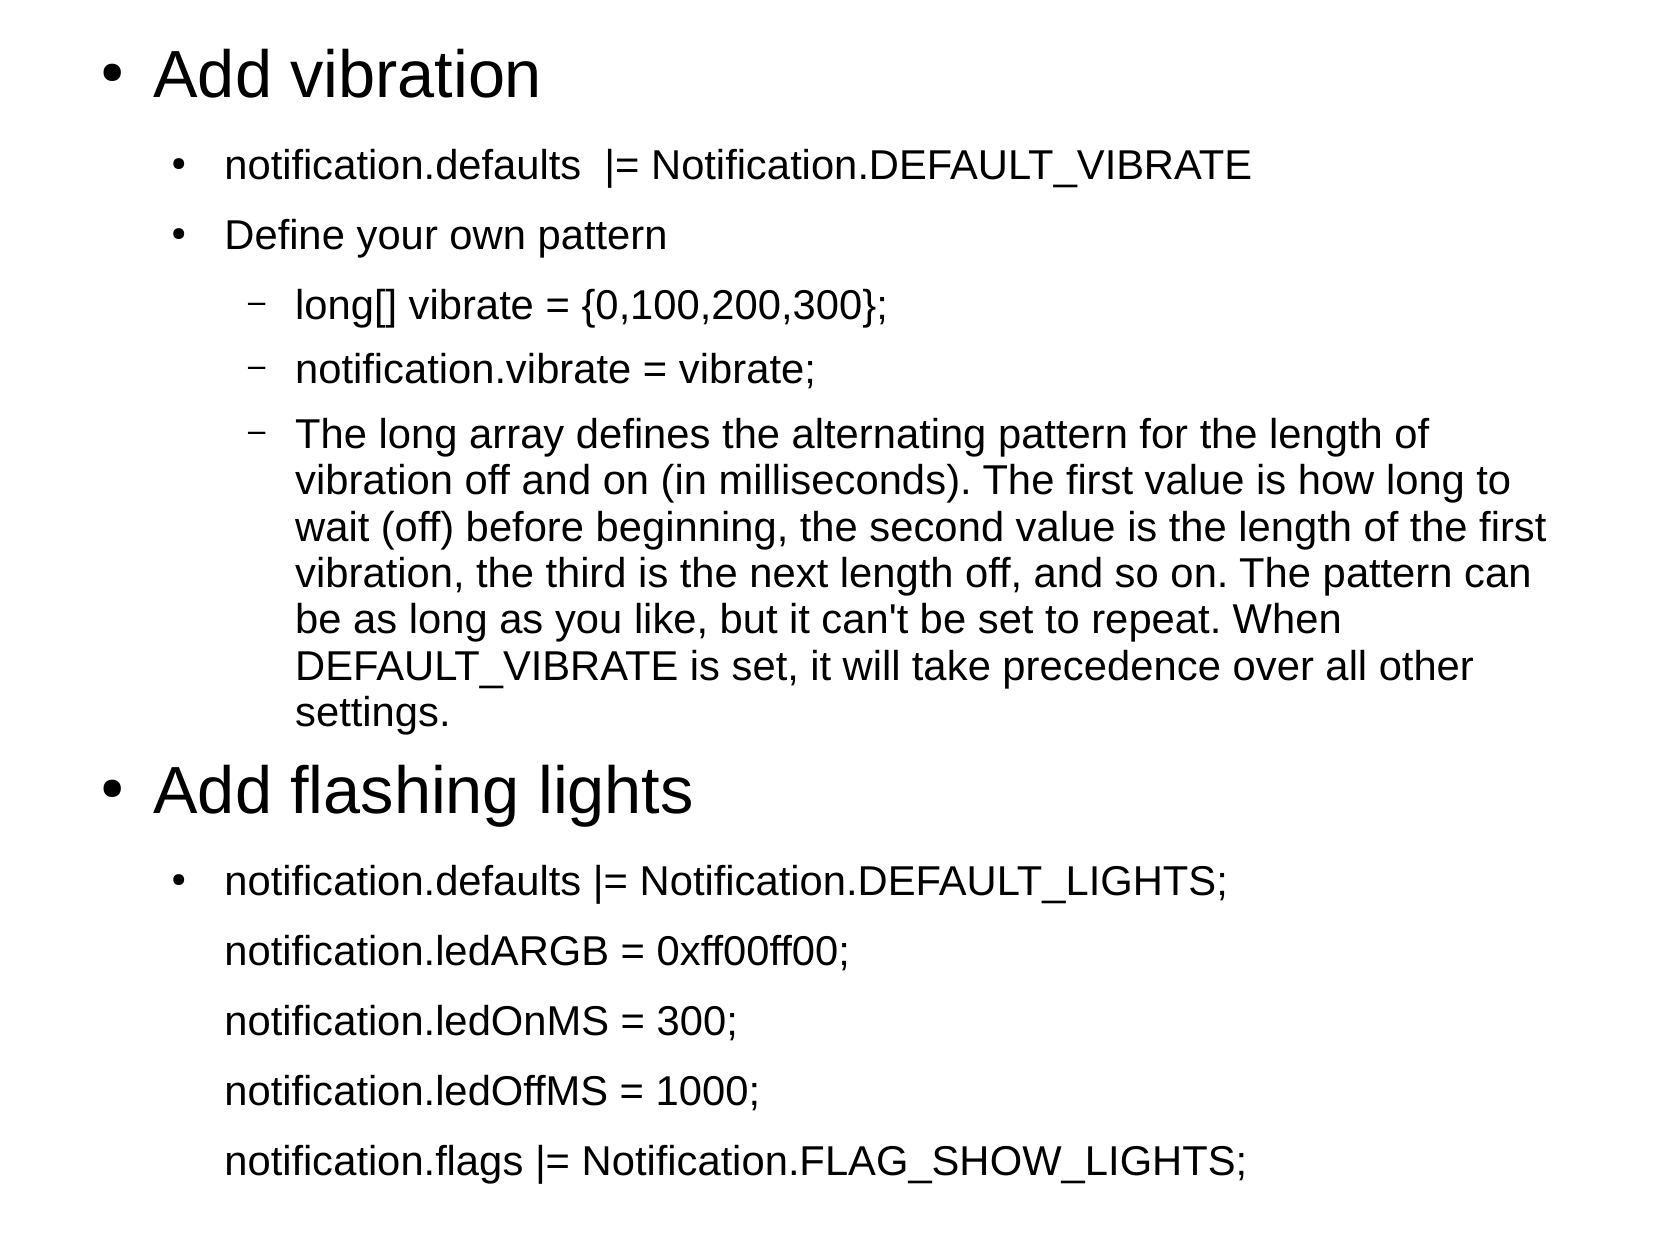

# Add vibration
notification.defaults |= Notification.DEFAULT_VIBRATE
Define your own pattern
long[] vibrate = {0,100,200,300};
notification.vibrate = vibrate;
The long array defines the alternating pattern for the length of vibration off and on (in milliseconds). The first value is how long to wait (off) before beginning, the second value is the length of the first vibration, the third is the next length off, and so on. The pattern can be as long as you like, but it can't be set to repeat. When DEFAULT_VIBRATE is set, it will take precedence over all other settings.
Add flashing lights
notification.defaults |= Notification.DEFAULT_LIGHTS;
notification.ledARGB = 0xff00ff00;
notification.ledOnMS = 300;
notification.ledOffMS = 1000;
notification.flags |= Notification.FLAG_SHOW_LIGHTS;